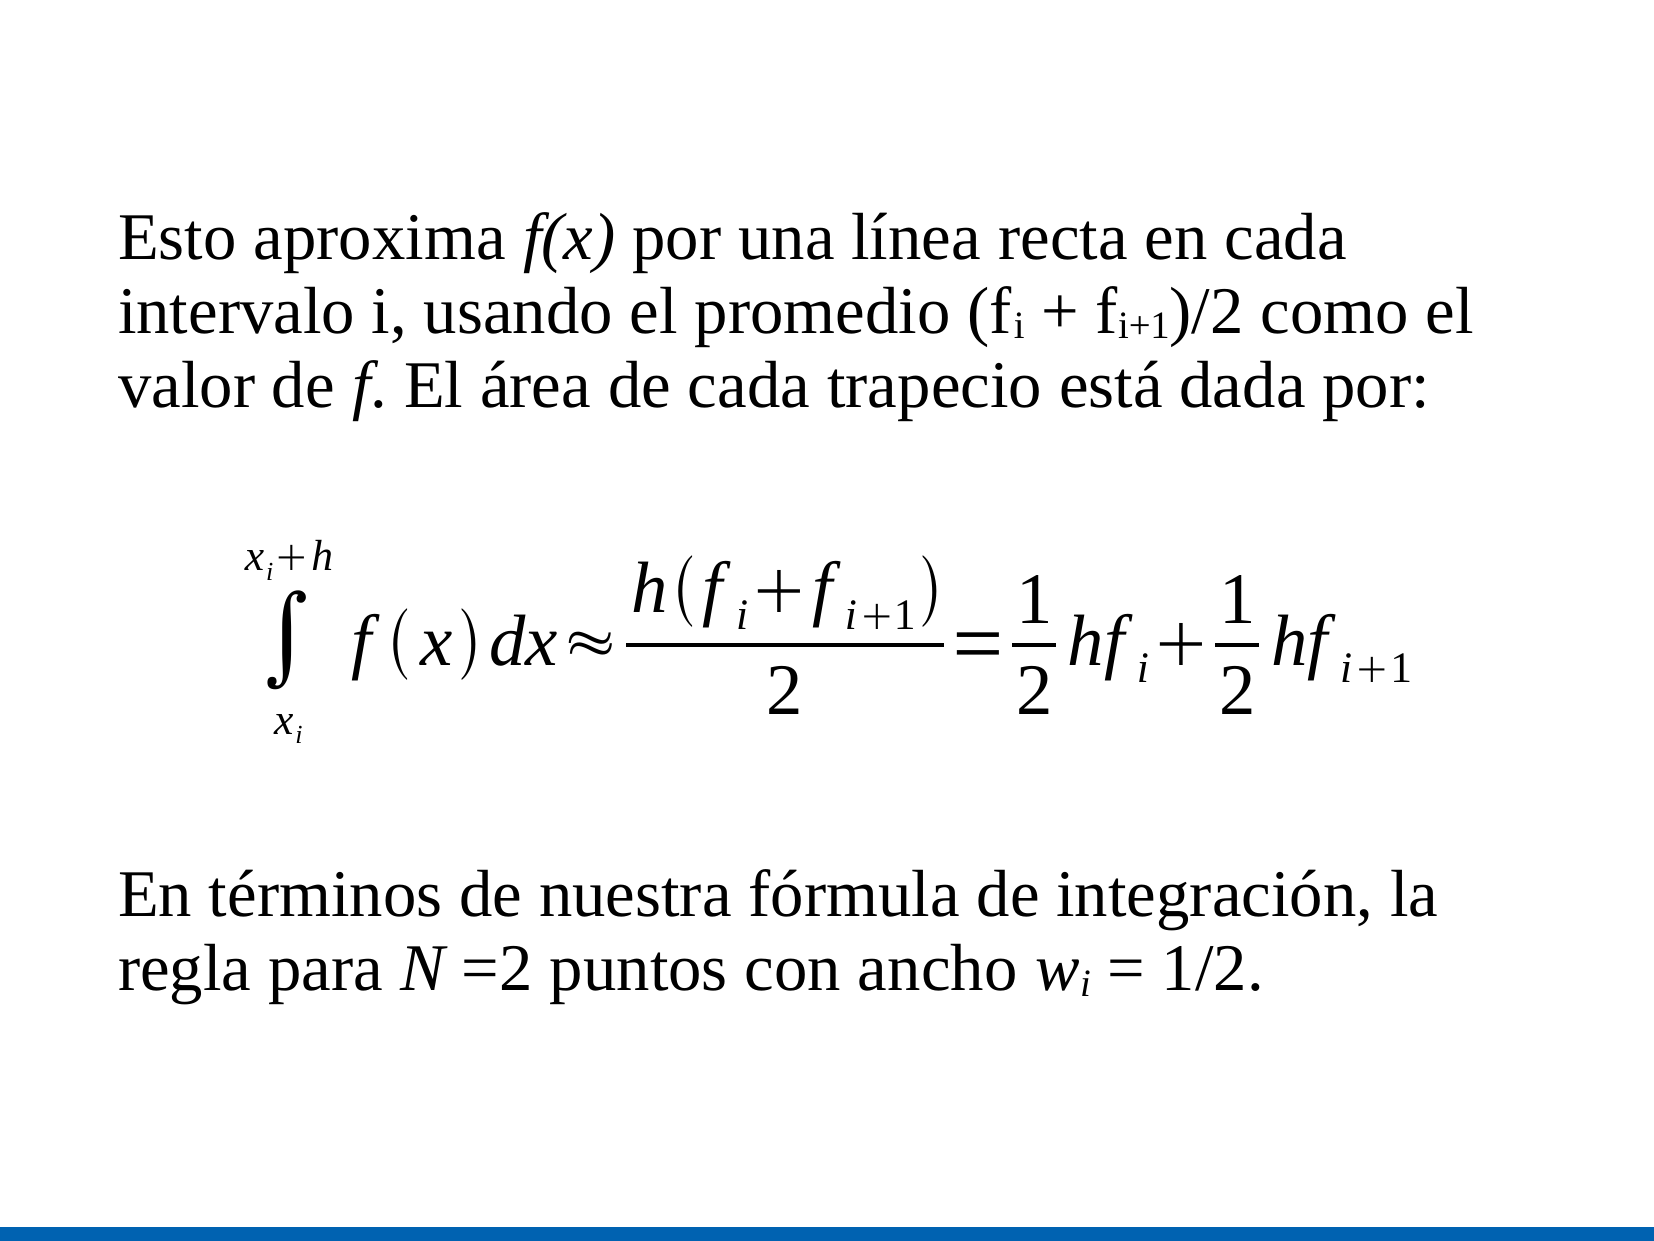

# Esto aproxima f(x) por una línea recta en cada intervalo i, usando el promedio (fi + fi+1)/2 como el valor de f. El área de cada trapecio está dada por:
En términos de nuestra fórmula de integración, la regla para N =2 puntos con ancho wi = 1/2.